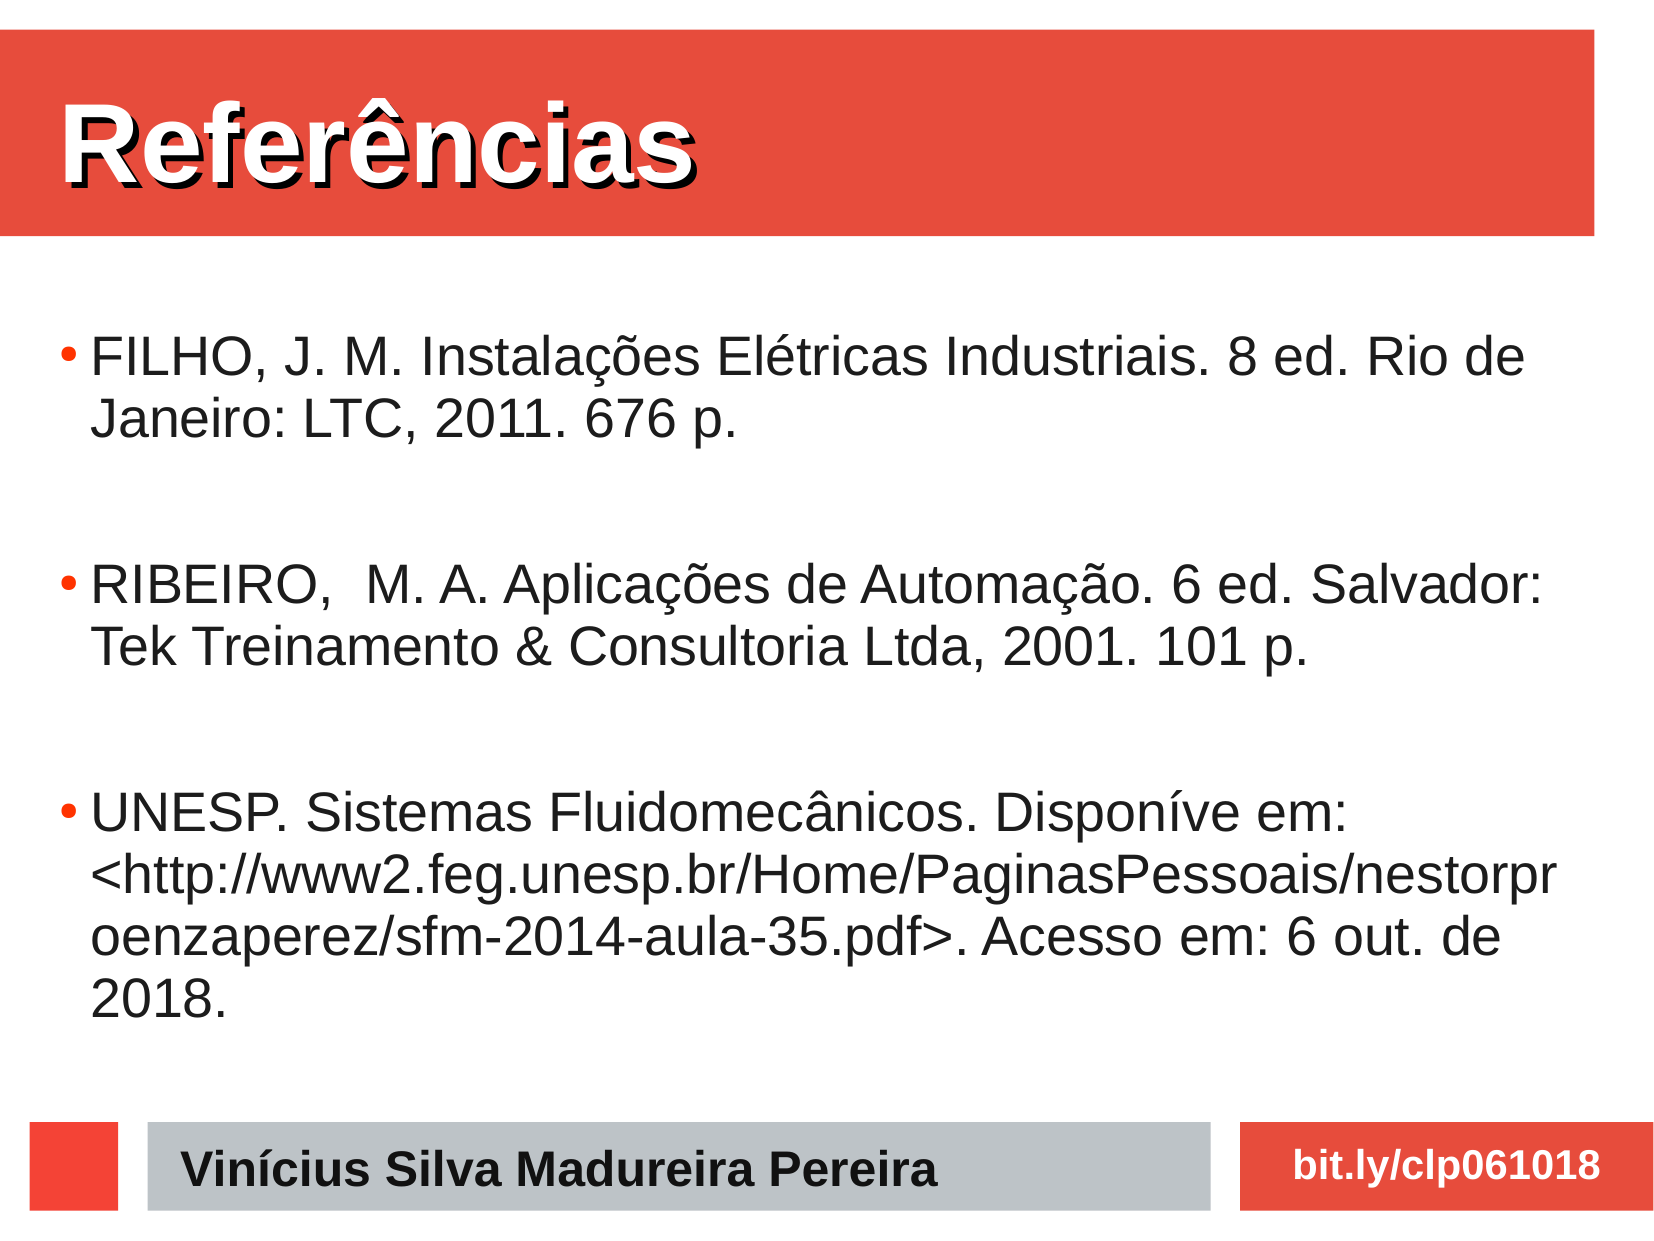

# Referências
FILHO, J. M. Instalações Elétricas Industriais. 8 ed. Rio de Janeiro: LTC, 2011. 676 p.
RIBEIRO, M. A. Aplicações de Automação. 6 ed. Salvador: Tek Treinamento & Consultoria Ltda, 2001. 101 p.
UNESP. Sistemas Fluidomecânicos. Disponíve em: <http://www2.feg.unesp.br/Home/PaginasPessoais/nestorproenzaperez/sfm-2014-aula-35.pdf>. Acesso em: 6 out. de 2018.
Vinícius Silva Madureira Pereira
bit.ly/clp061018